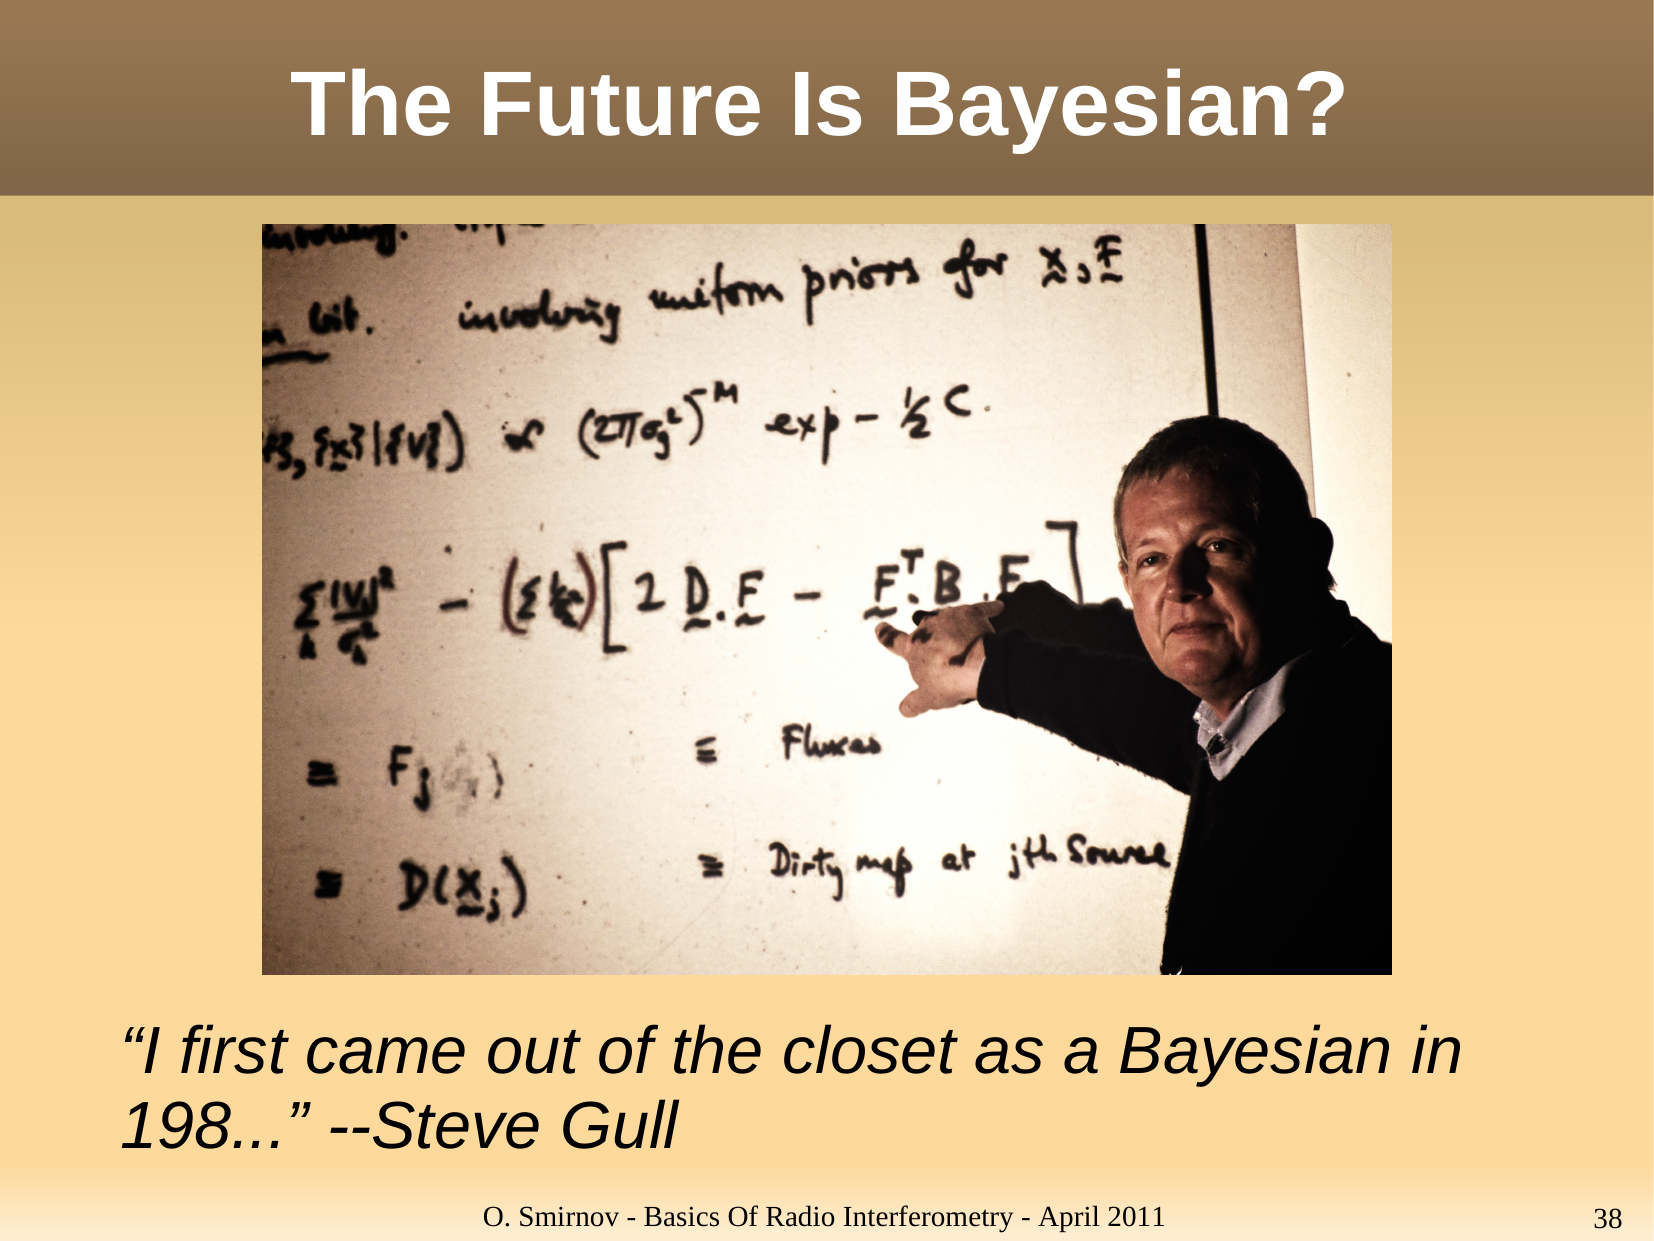

# The Future Is Bayesian?
“I first came out of the closet as a Bayesian in 198...” --Steve Gull
O. Smirnov - Basics Of Radio Interferometry - April 2011
38